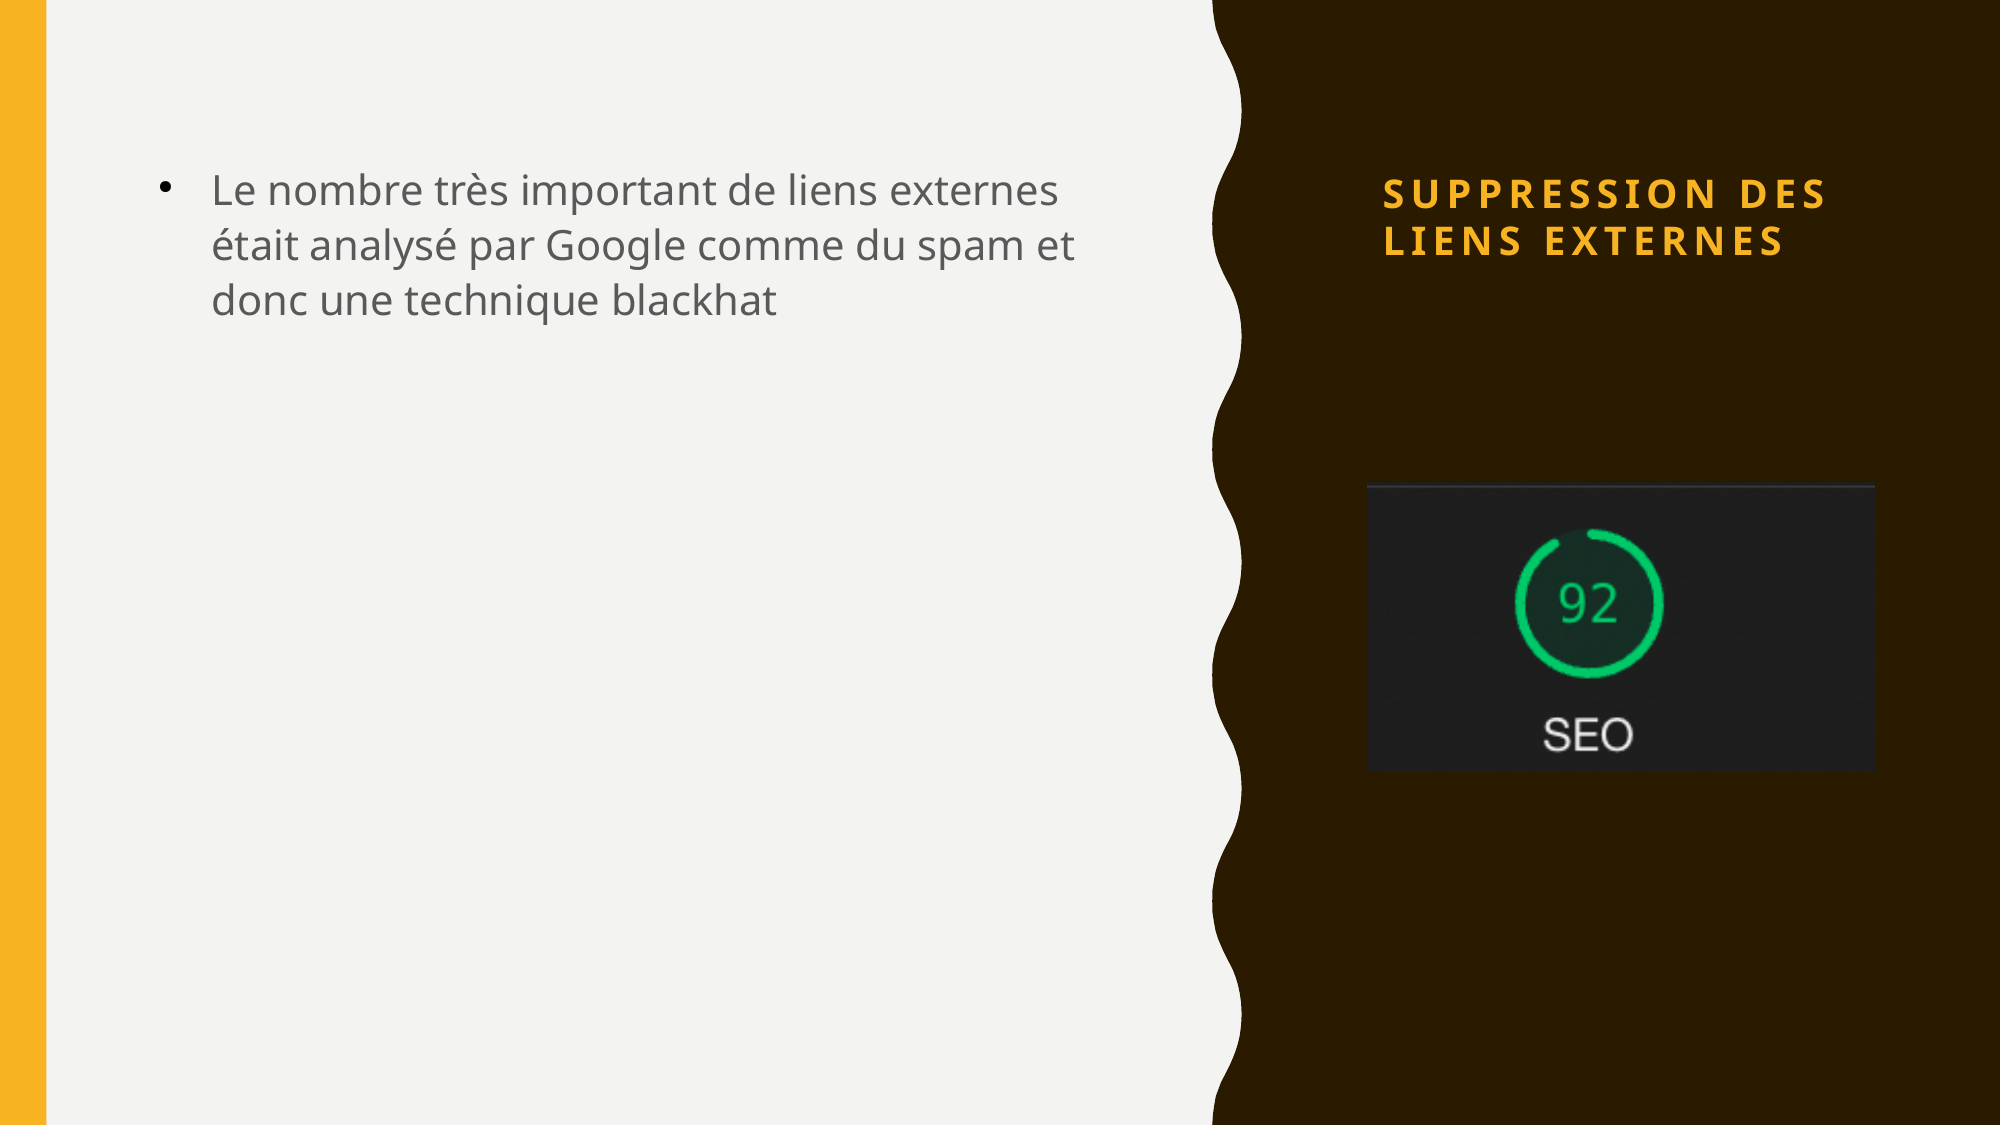

# Suppression des liens externes
Le nombre très important de liens externes était analysé par Google comme du spam et donc une technique blackhat